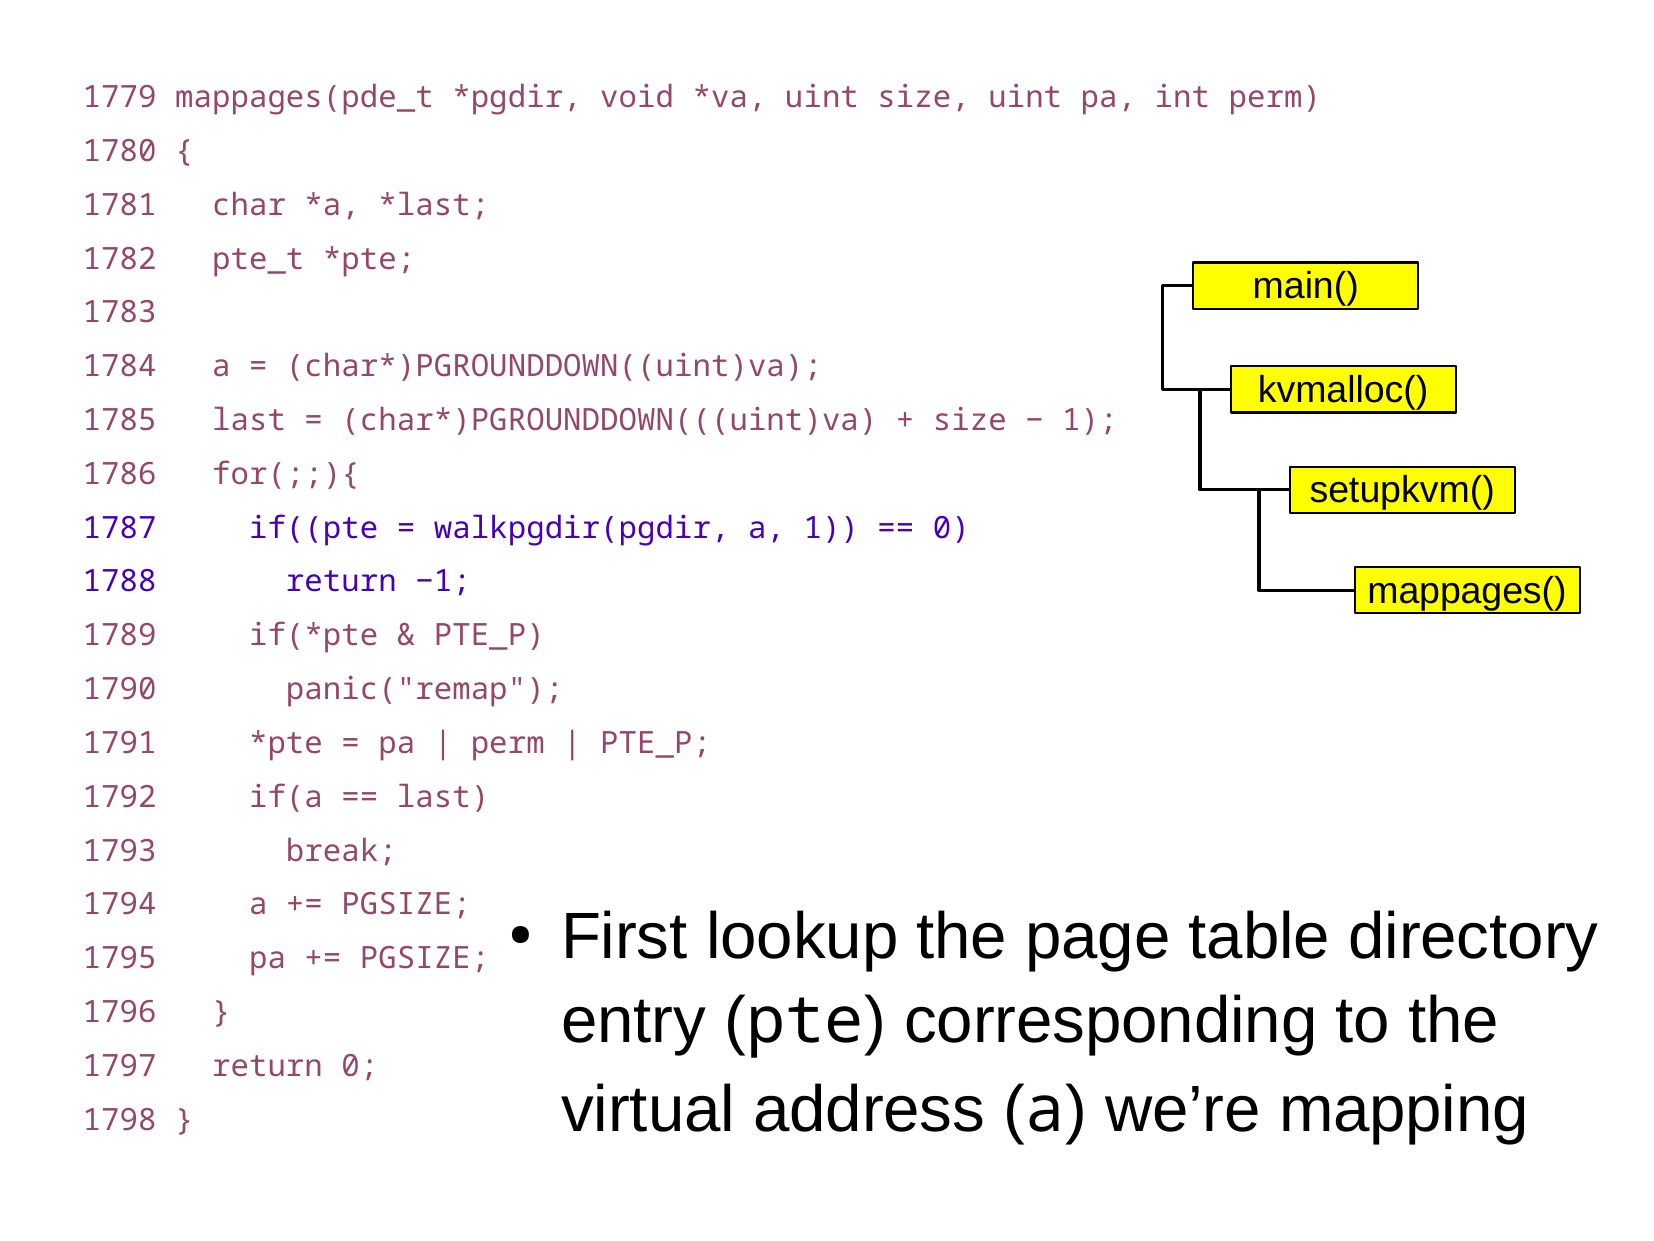

# 1779 mappages(pde_t *pgdir, void *va, uint size, uint pa, int perm)
1780 {
1781 char *a, *last;
1782 pte_t *pte;
1783
1784 a = (char*)PGROUNDDOWN((uint)va);
1785 last = (char*)PGROUNDDOWN(((uint)va) + size − 1);
1786 for(;;){
1787 if((pte = walkpgdir(pgdir, a, 1)) == 0)
1788 return −1;
1789 if(*pte & PTE_P)
1790 panic("remap");
1791 *pte = pa | perm | PTE_P;
1792 if(a == last)
1793 break;
1794 a += PGSIZE;
1795 pa += PGSIZE;
1796 }
1797 return 0;
1798 }
main()
kvmalloc()
setupkvm()
mappages()
First lookup the page table directory entry (pte) corresponding to the virtual address (a) we’re mapping